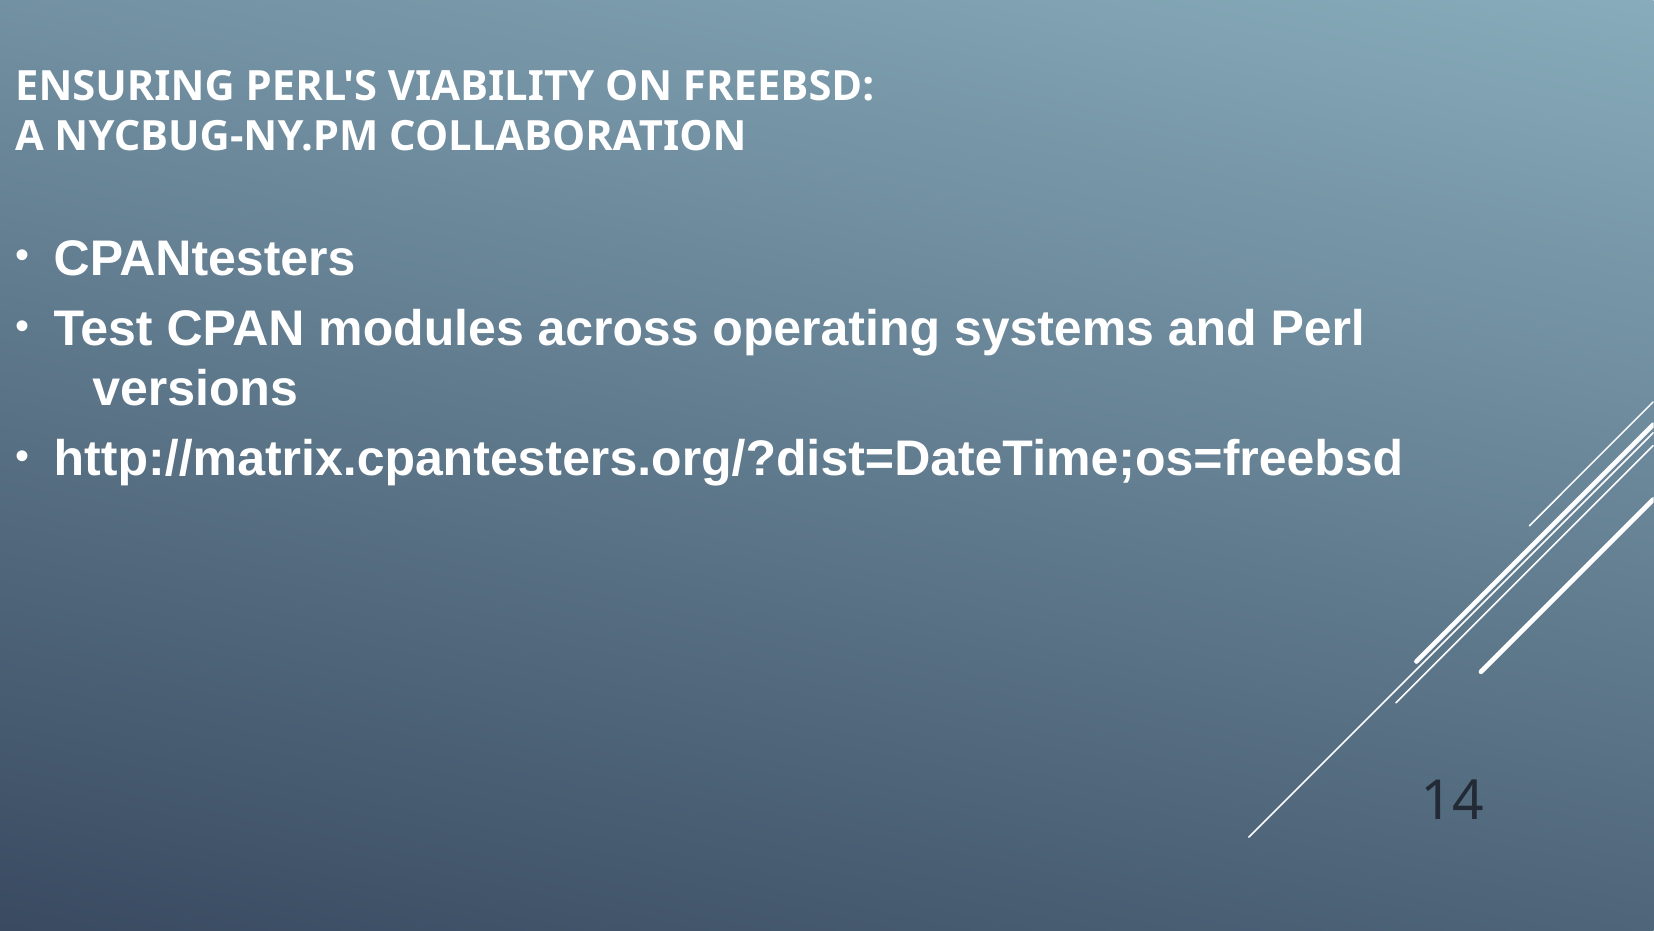

# Ensuring Perl's Viability on FreeBSD: A NYCBUG-NY.PM Collaboration
CPANtesters
Test CPAN modules across operating systems and Perl versions
http://matrix.cpantesters.org/?dist=DateTime;os=freebsd
14